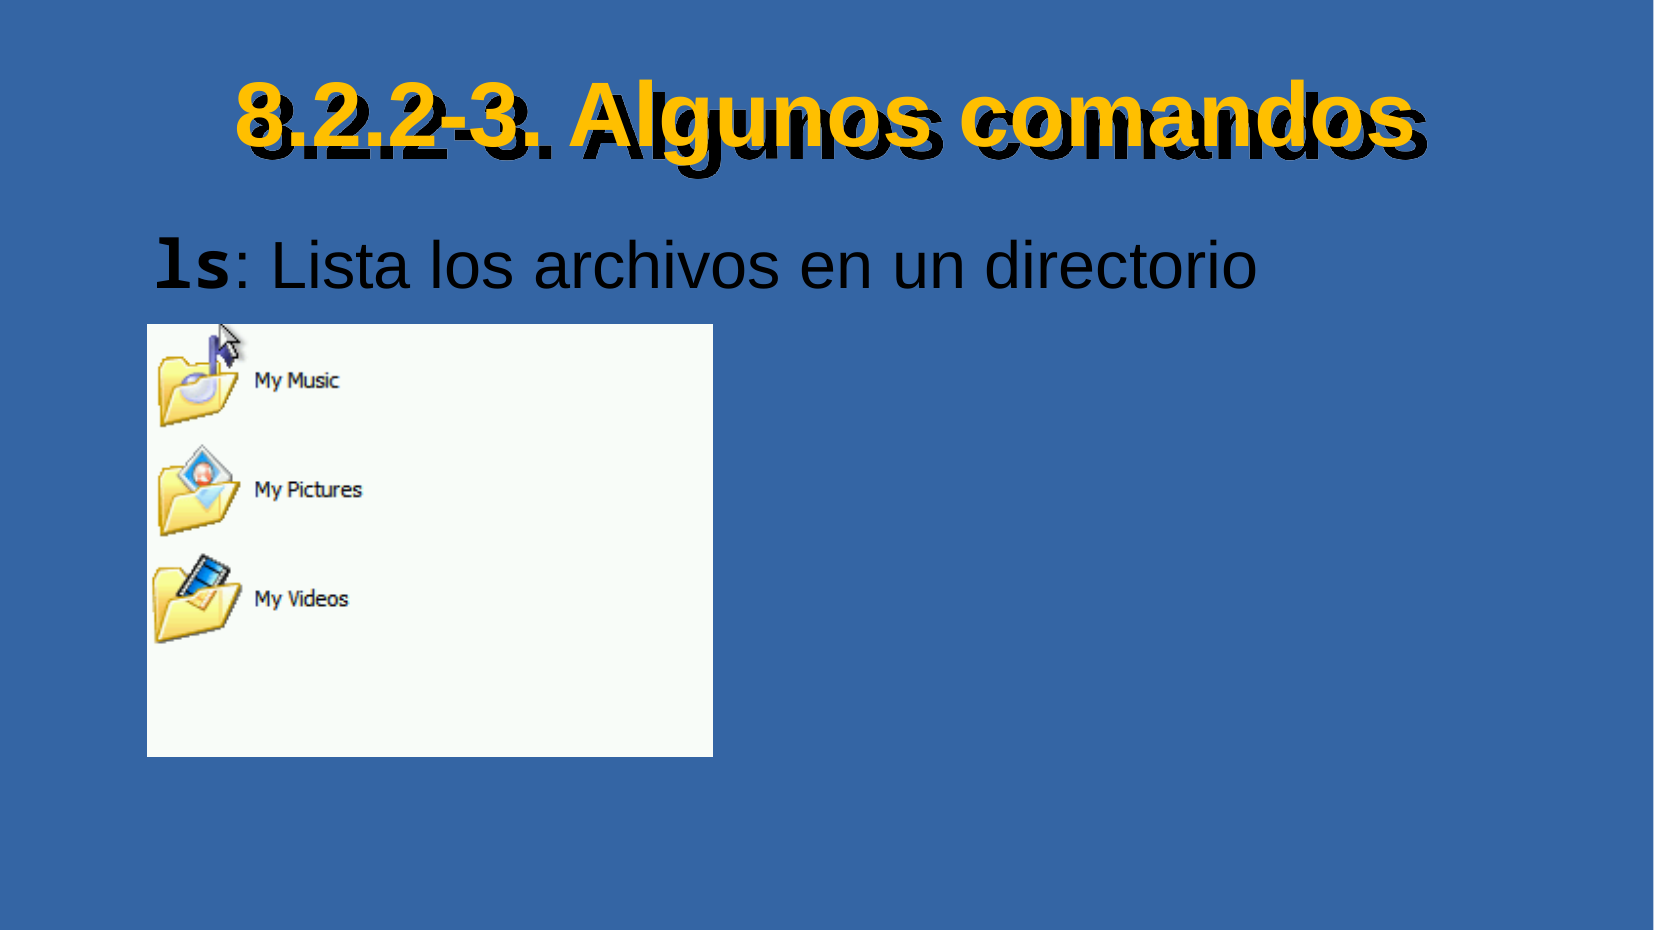

# 8.2.2-3. Algunos comandos
ls: Lista los archivos en un directorio